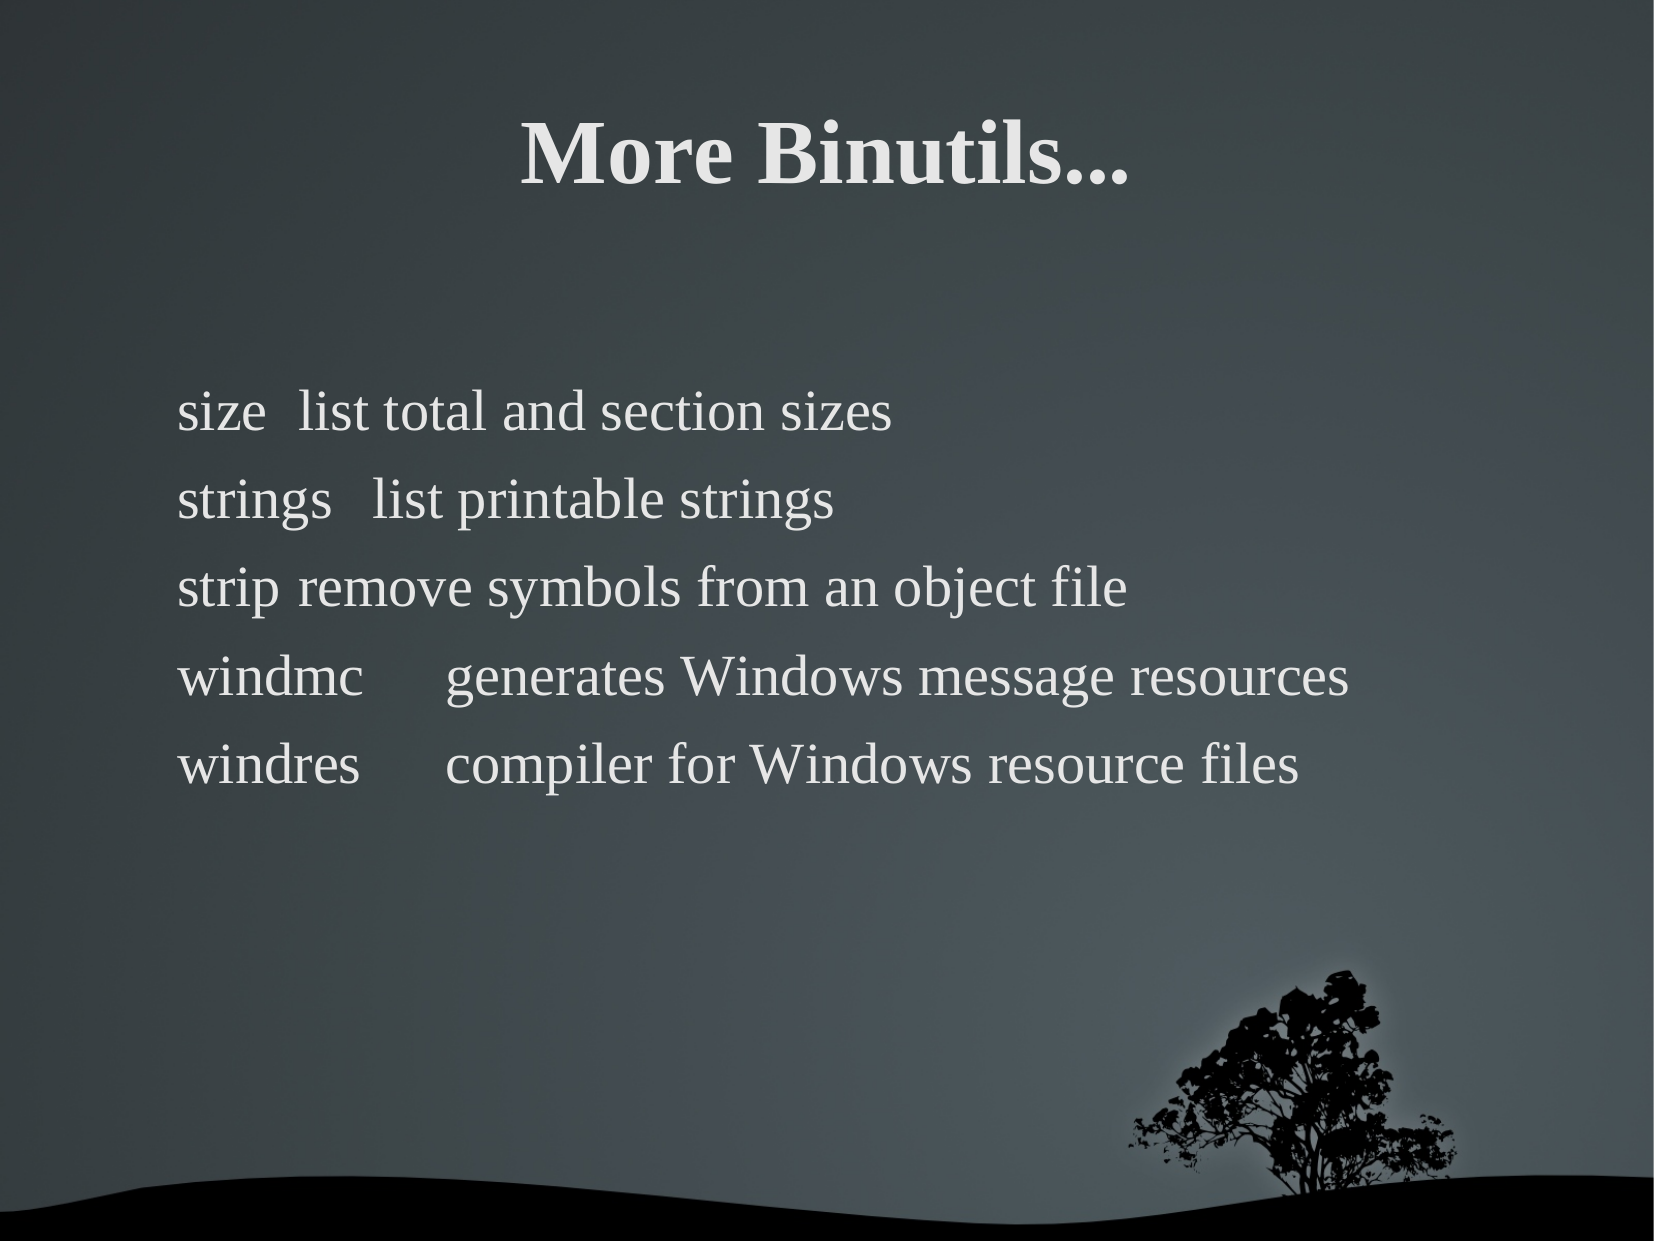

# More Binutils...
size 	list total and section sizes
strings 	list printable strings
strip 	remove symbols from an object file
windmc 	generates Windows message resources
windres 	compiler for Windows resource files